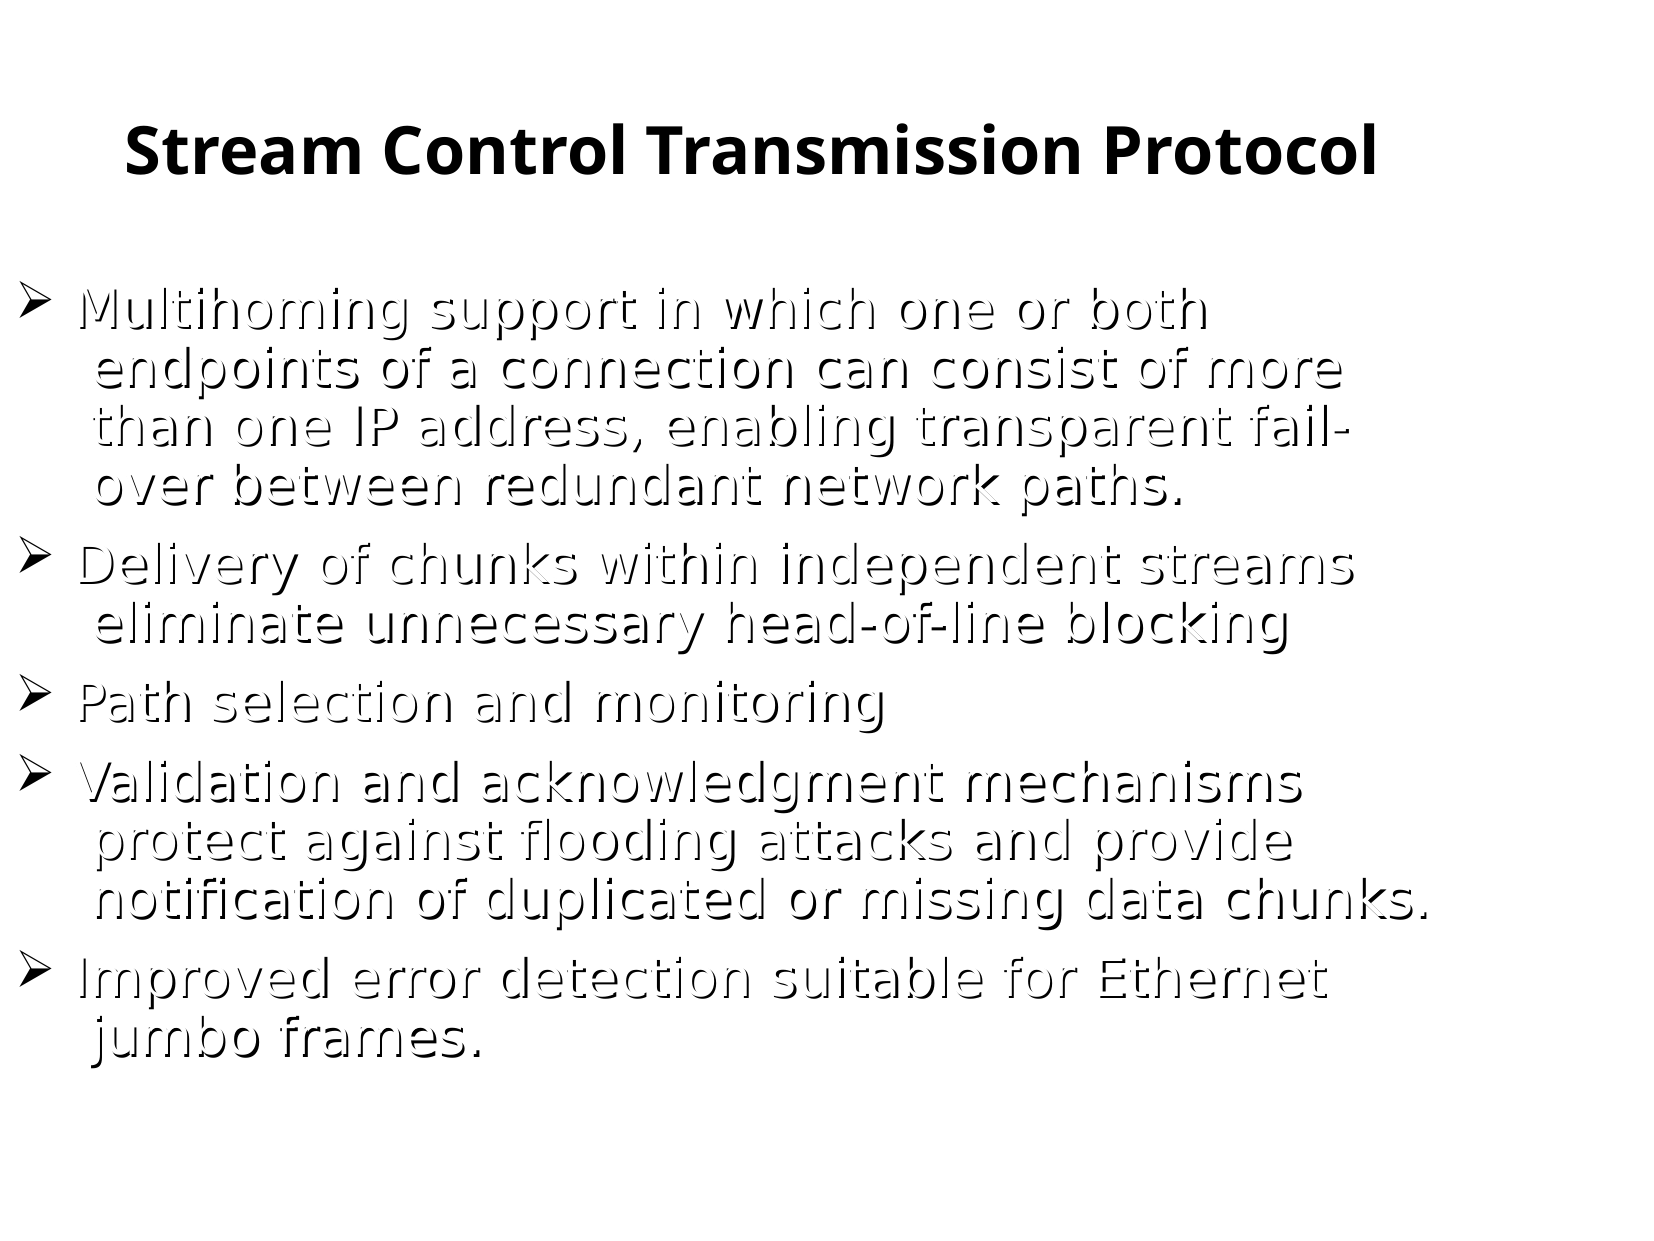

# Stream Control Transmission Protocol
 Multihoming support in which one or both endpoints of a connection can consist of more than one IP address, enabling transparent fail-over between redundant network paths.
 Delivery of chunks within independent streams eliminate unnecessary head-of-line blocking
 Path selection and monitoring
 Validation and acknowledgment mechanisms protect against flooding attacks and provide notification of duplicated or missing data chunks.
 Improved error detection suitable for Ethernet jumbo frames.